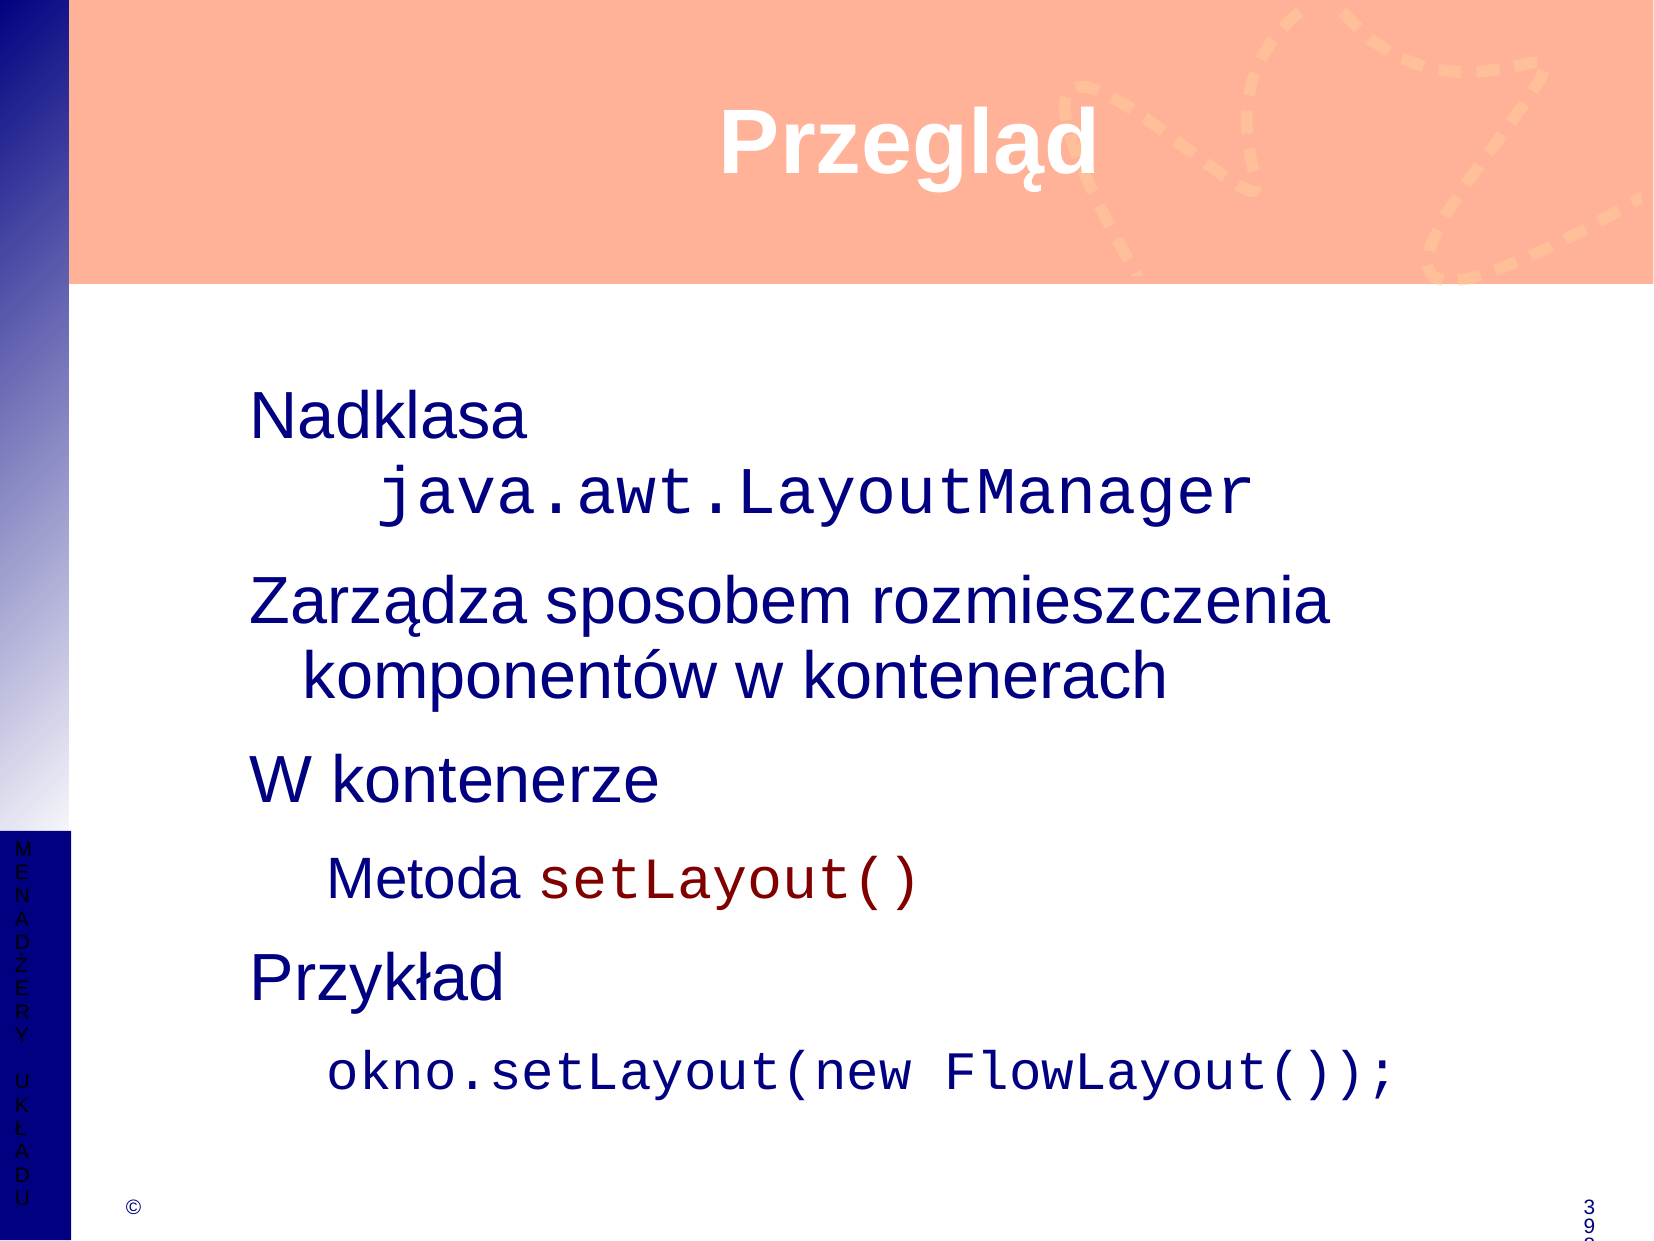

Przegląd
# Nadklasa java.awt.LayoutManager
Zarządza sposobem rozmieszczenia
komponentów w kontenerach
W kontenerze
Metoda setLayout()
Przykład
okno.setLayout(new FlowLayout());
M
E
N
A
D
Ż
E
R
Y
U
K
Ł
A
D
U